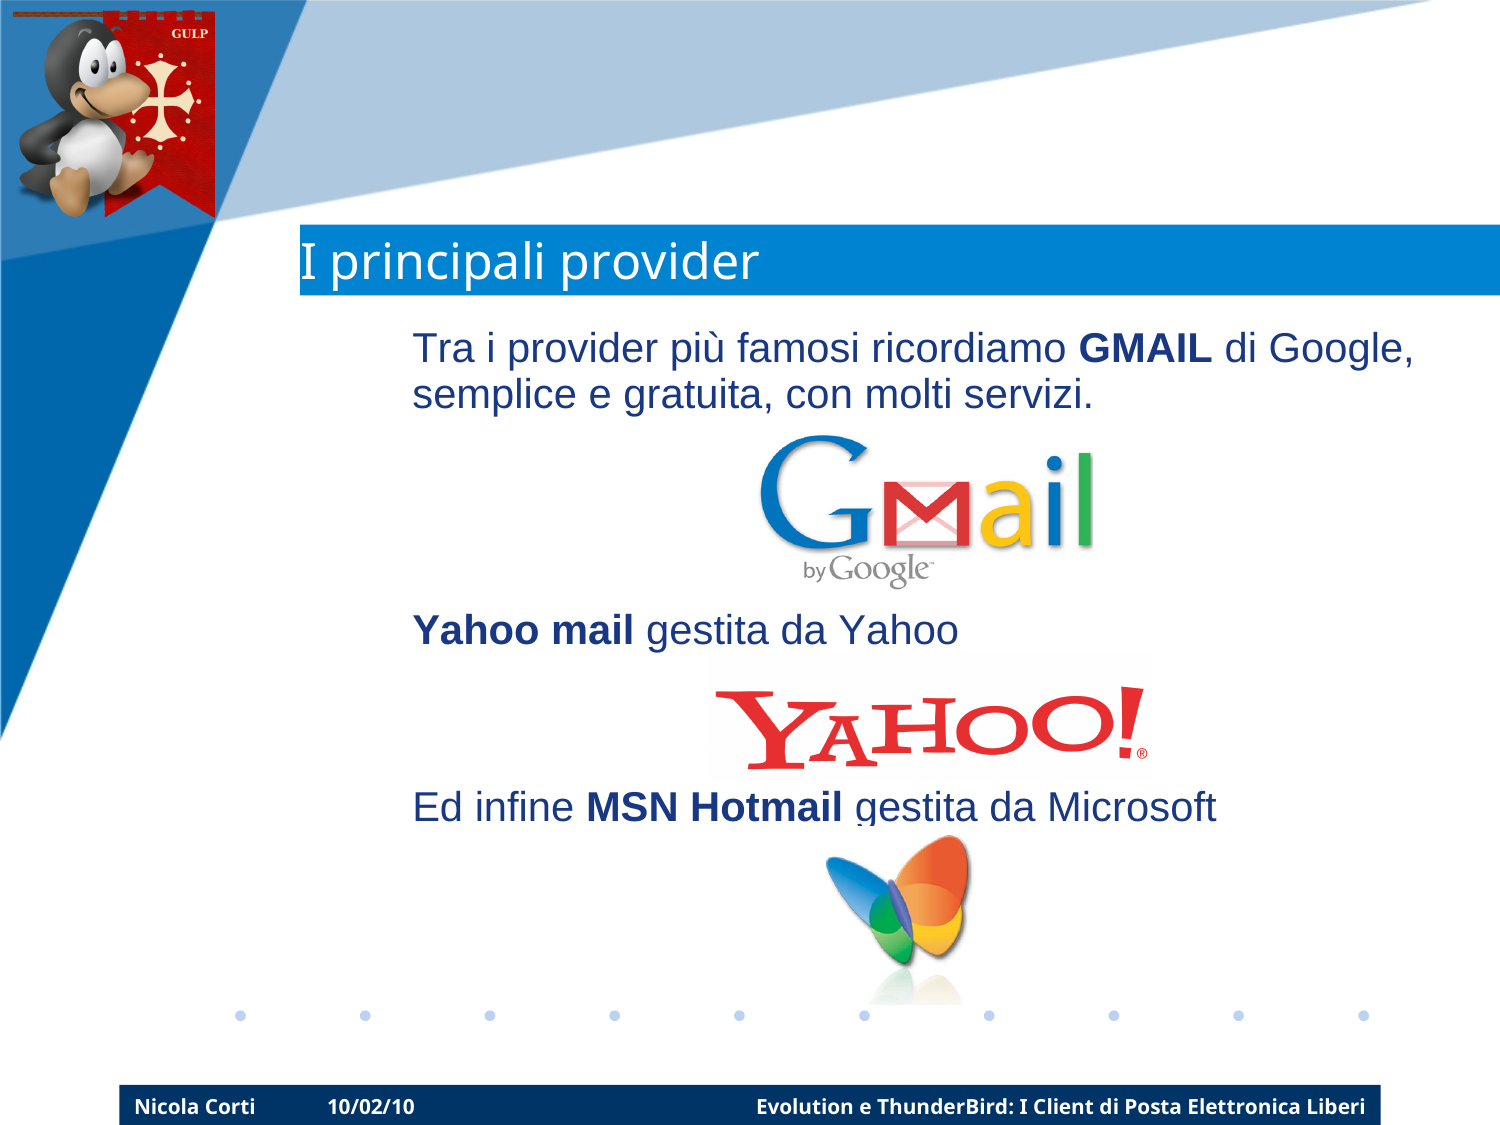

# I principali provider
Tra i provider più famosi ricordiamo GMAIL di Google, semplice e gratuita, con molti servizi.
Yahoo mail gestita da Yahoo
Ed infine MSN Hotmail gestita da Microsoft